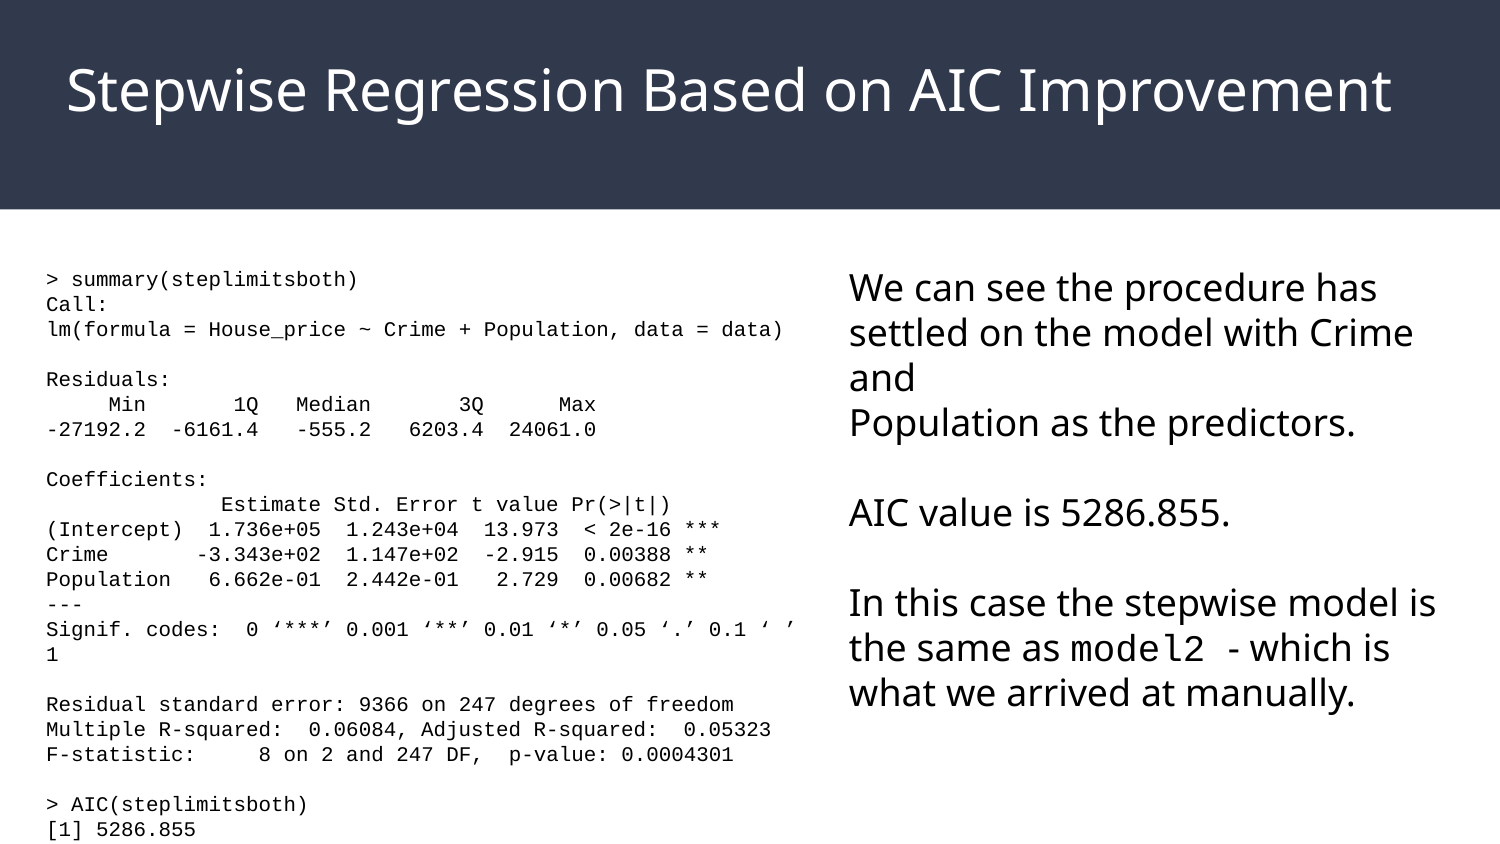

# Stepwise Regression Based on AIC Improvement
We can see the procedure has settled on the model with Crime and
Population as the predictors.
AIC value is 5286.855.
In this case the stepwise model is the same as model2 - which is what we arrived at manually.
> summary(steplimitsboth)
Call:
lm(formula = House_price ~ Crime + Population, data = data)
Residuals:
 Min 1Q Median 3Q Max
-27192.2 -6161.4 -555.2 6203.4 24061.0
Coefficients:
 Estimate Std. Error t value Pr(>|t|)
(Intercept) 1.736e+05 1.243e+04 13.973 < 2e-16 ***
Crime -3.343e+02 1.147e+02 -2.915 0.00388 **
Population 6.662e-01 2.442e-01 2.729 0.00682 **
---
Signif. codes: 0 ‘***’ 0.001 ‘**’ 0.01 ‘*’ 0.05 ‘.’ 0.1 ‘ ’ 1
Residual standard error: 9366 on 247 degrees of freedom
Multiple R-squared: 0.06084,	Adjusted R-squared: 0.05323
F-statistic: 8 on 2 and 247 DF, p-value: 0.0004301
> AIC(steplimitsboth)
[1] 5286.855